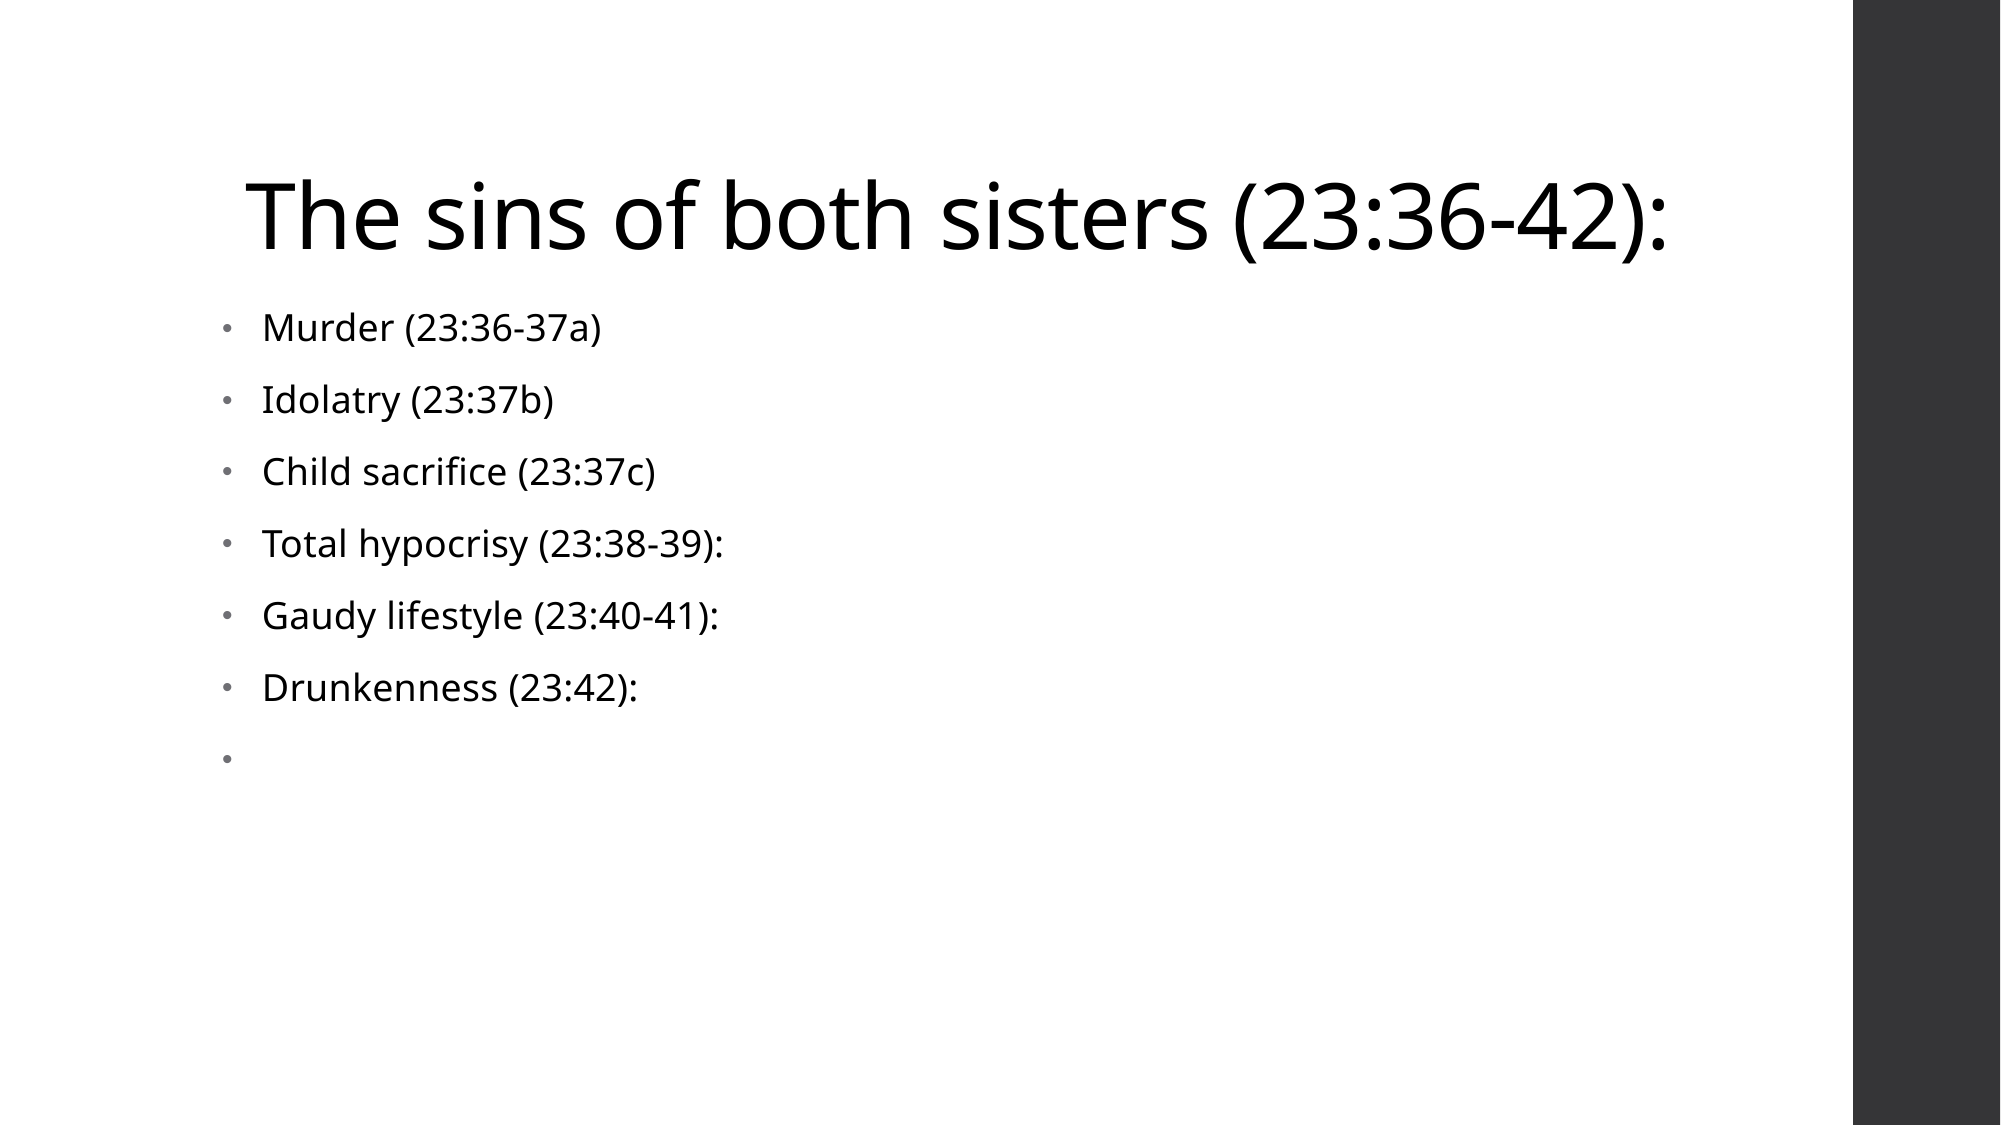

# The sins of both sisters (23:36-42):
 Murder (23:36-37a)
 Idolatry (23:37b)
 Child sacrifice (23:37c)
 Total hypocrisy (23:38-39):
 Gaudy lifestyle (23:40-41):
 Drunkenness (23:42):